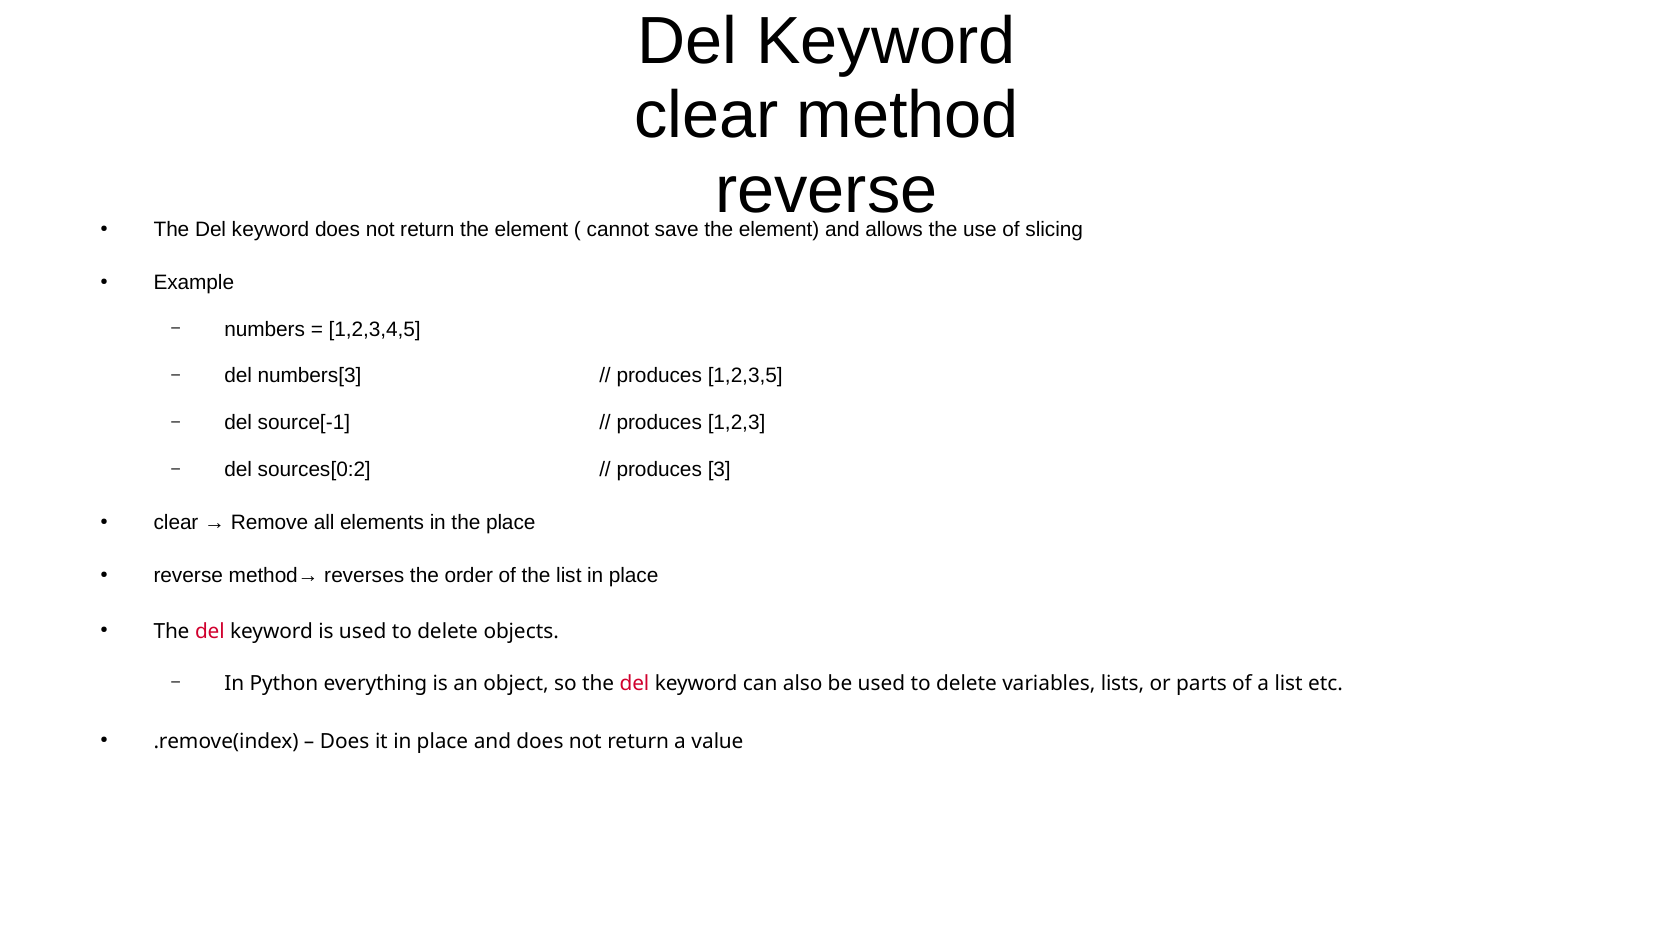

# Del Keyword clear method reverse
The Del keyword does not return the element ( cannot save the element) and allows the use of slicing
Example
numbers = [1,2,3,4,5]
del numbers[3] 				// produces [1,2,3,5]
del source[-1]				// produces [1,2,3]
del sources[0:2]				// produces [3]
clear → Remove all elements in the place
reverse method→ reverses the order of the list in place
The del keyword is used to delete objects.
In Python everything is an object, so the del keyword can also be used to delete variables, lists, or parts of a list etc.
.remove(index) – Does it in place and does not return a value